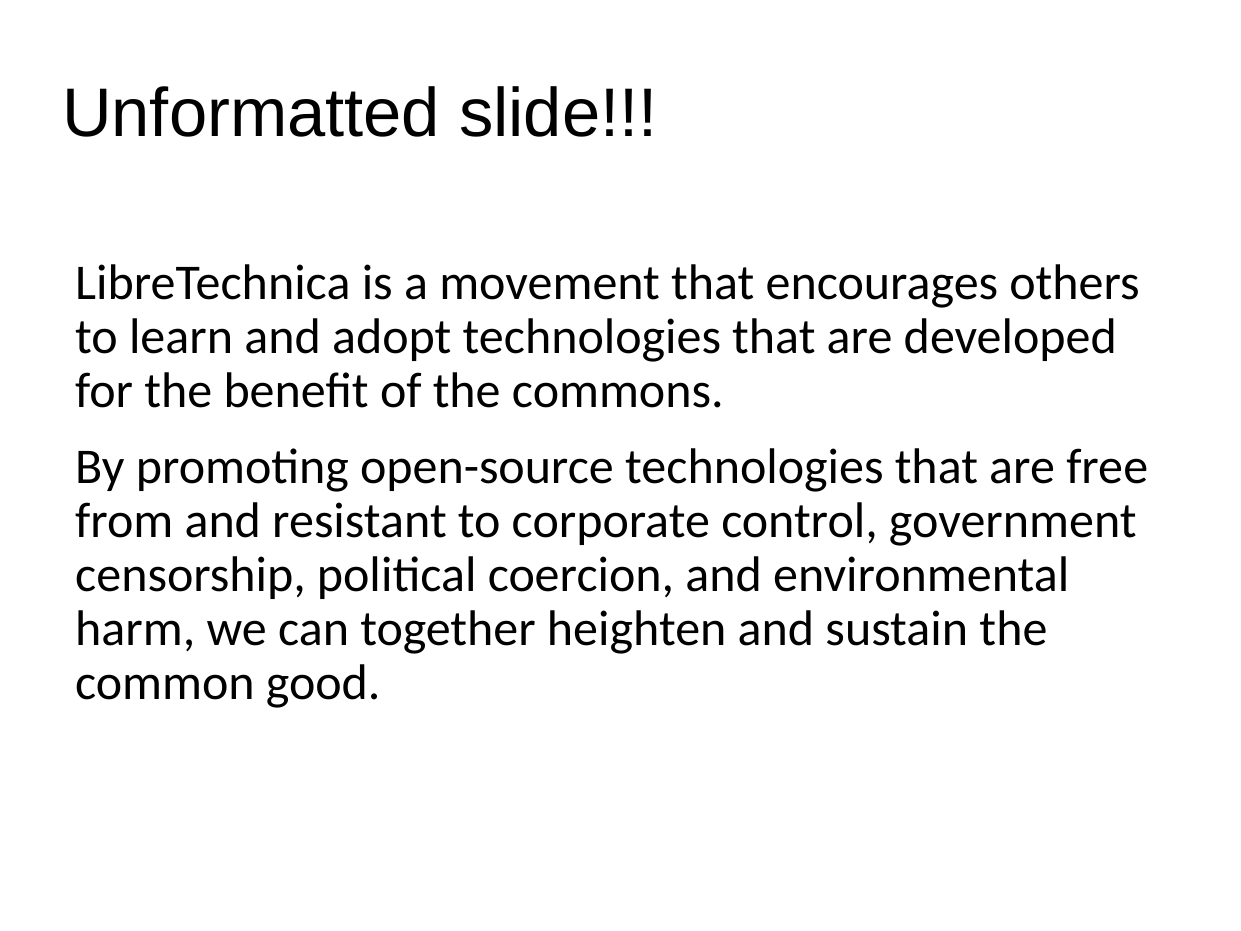

# Unformatted slide!!!
LibreTechnica is a movement that encourages others to learn and adopt technologies that are developed for the benefit of the commons.
By promoting open-source technologies that are free from and resistant to corporate control, government censorship, political coercion, and environmental harm, we can together heighten and sustain the common good.